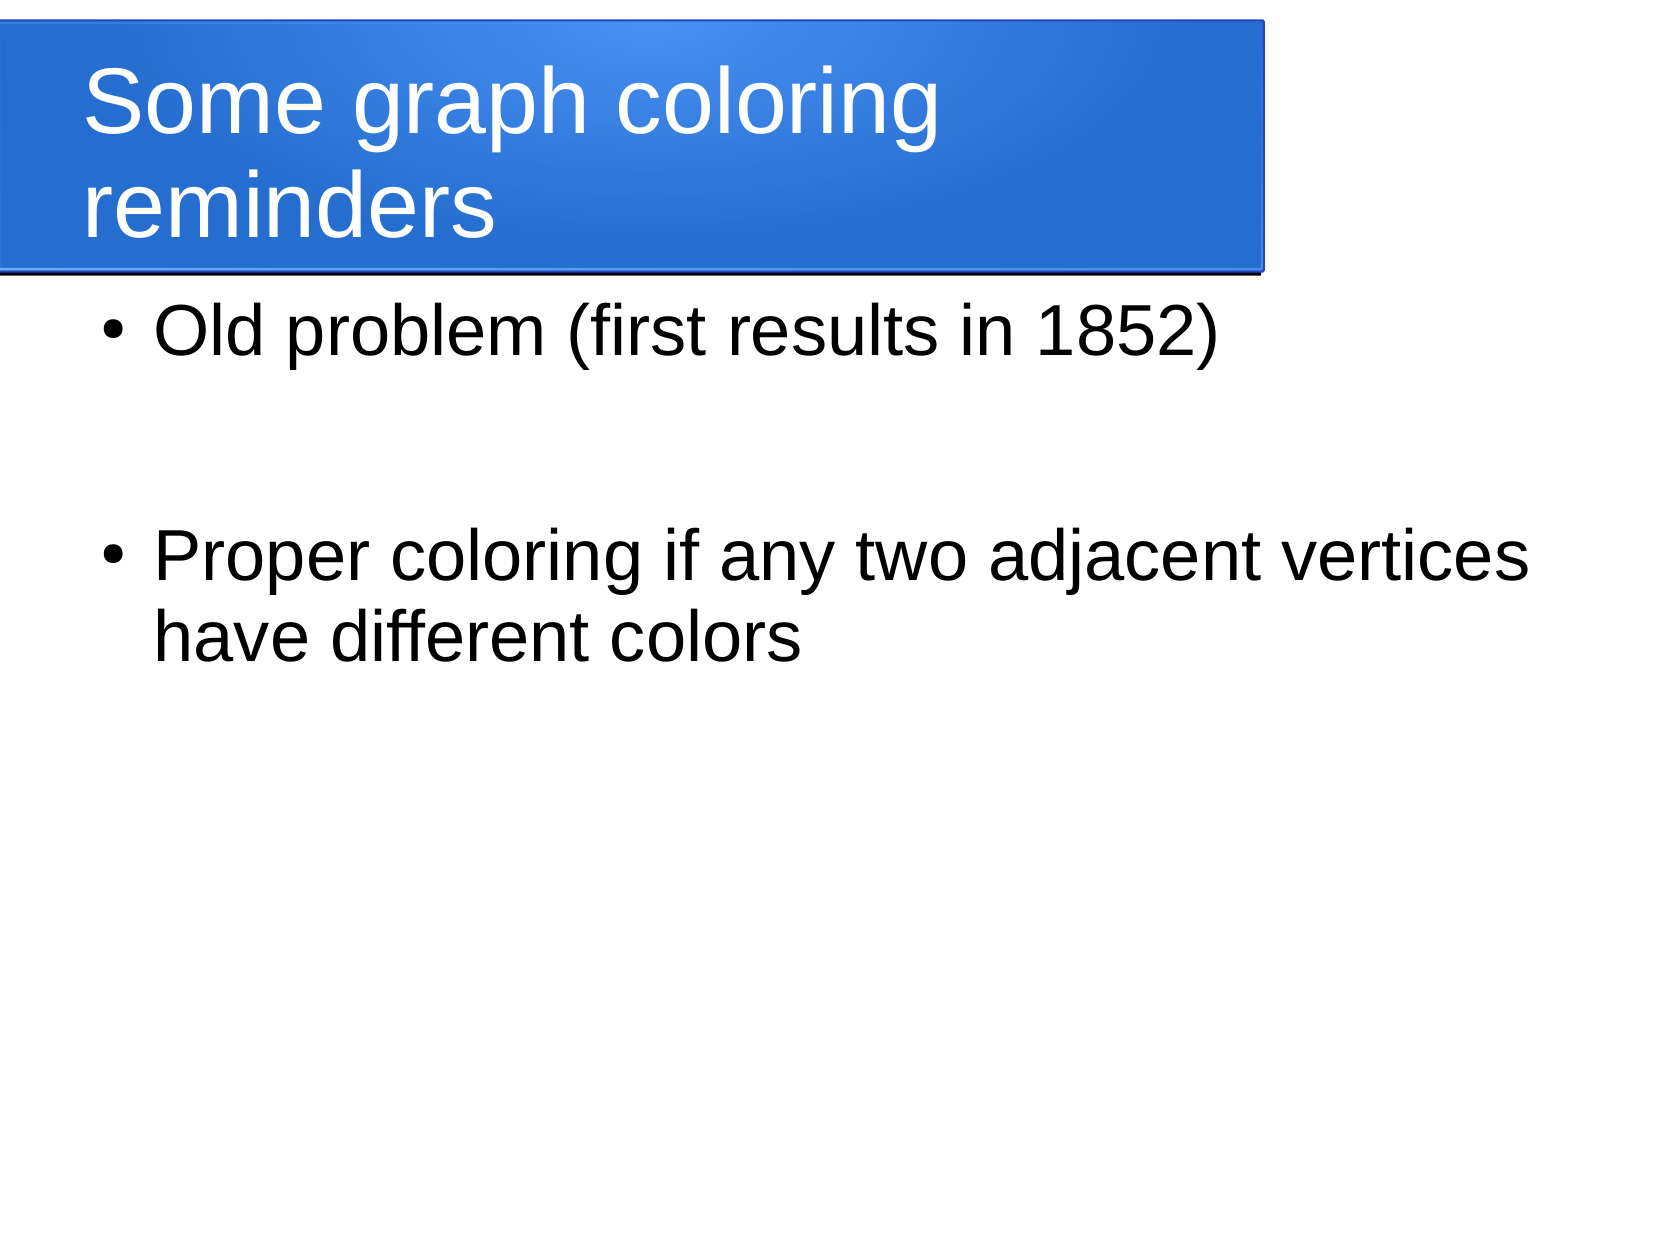

# Some graph coloring reminders
Old problem (first results in 1852)
Proper coloring if any two adjacent vertices have different colors